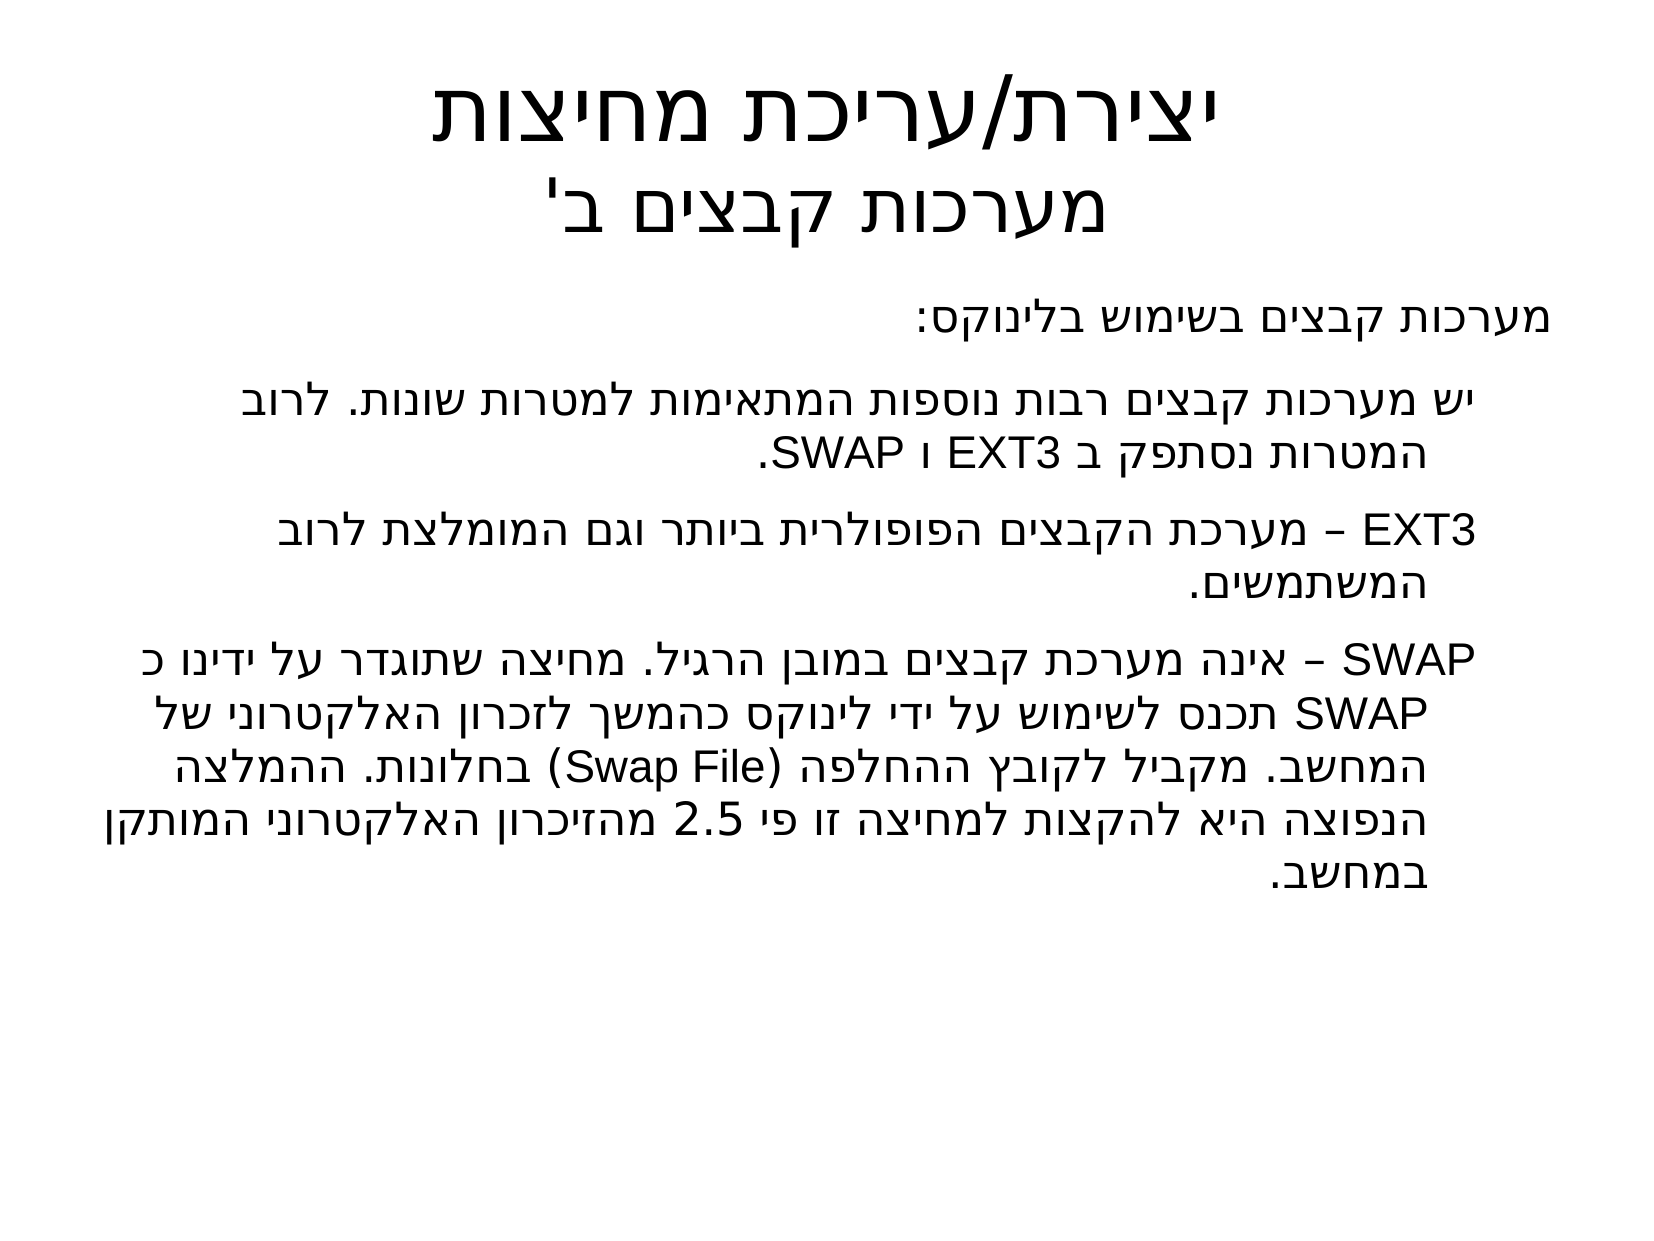

# יצירת/עריכת מחיצות מערכות קבצים ב'
מערכות קבצים בשימוש בלינוקס:
יש מערכות קבצים רבות נוספות המתאימות למטרות שונות. לרוב המטרות נסתפק ב EXT3 ו SWAP.
EXT3 – מערכת הקבצים הפופולרית ביותר וגם המומלצת לרוב המשתמשים.
SWAP – אינה מערכת קבצים במובן הרגיל. מחיצה שתוגדר על ידינו כ SWAP תכנס לשימוש על ידי לינוקס כהמשך לזכרון האלקטרוני של המחשב. מקביל לקובץ ההחלפה (Swap File) בחלונות. ההמלצה הנפוצה היא להקצות למחיצה זו פי 2.5 מהזיכרון האלקטרוני המותקן במחשב.